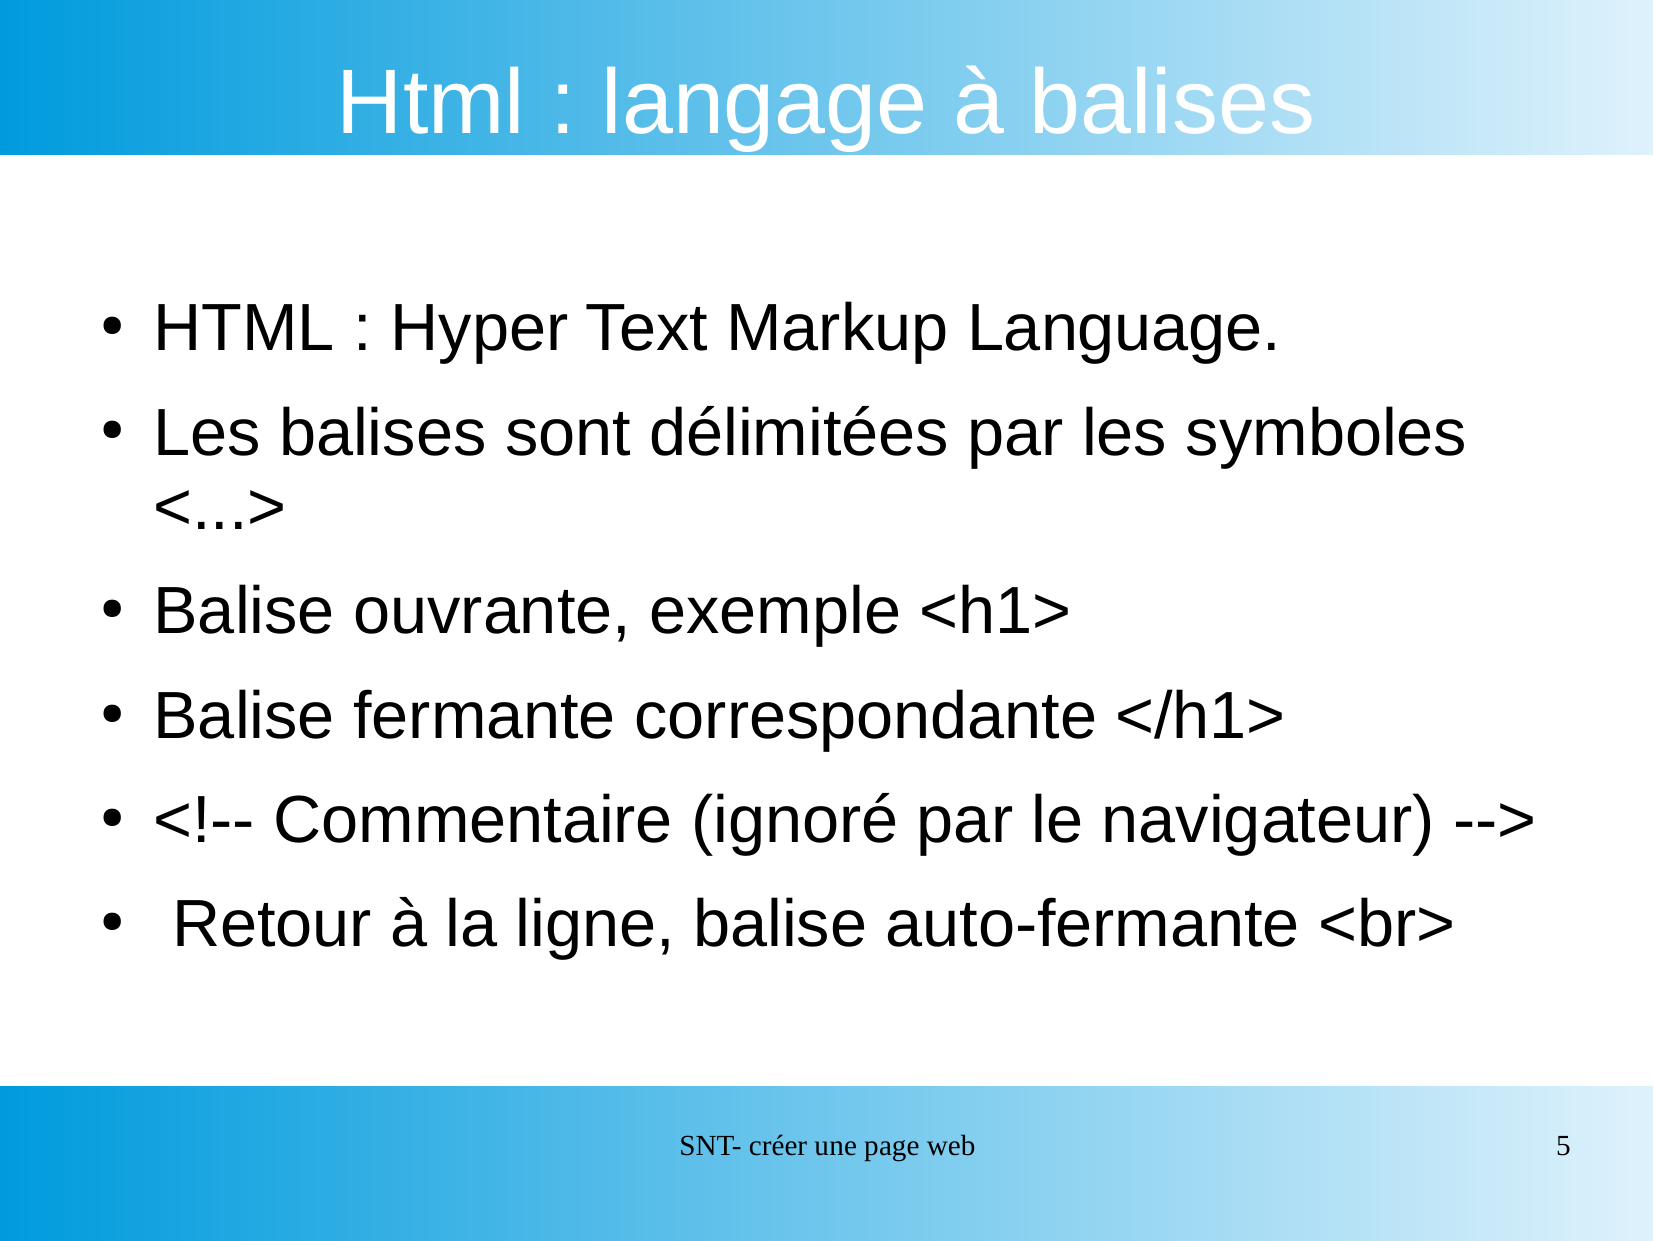

# Html : langage à balises
HTML : Hyper Text Markup Language.
Les balises sont délimitées par les symboles <...>
Balise ouvrante, exemple <h1>
Balise fermante correspondante </h1>
<!-- Commentaire (ignoré par le navigateur) -->
 Retour à la ligne, balise auto-fermante <br>
SNT- créer une page web
5